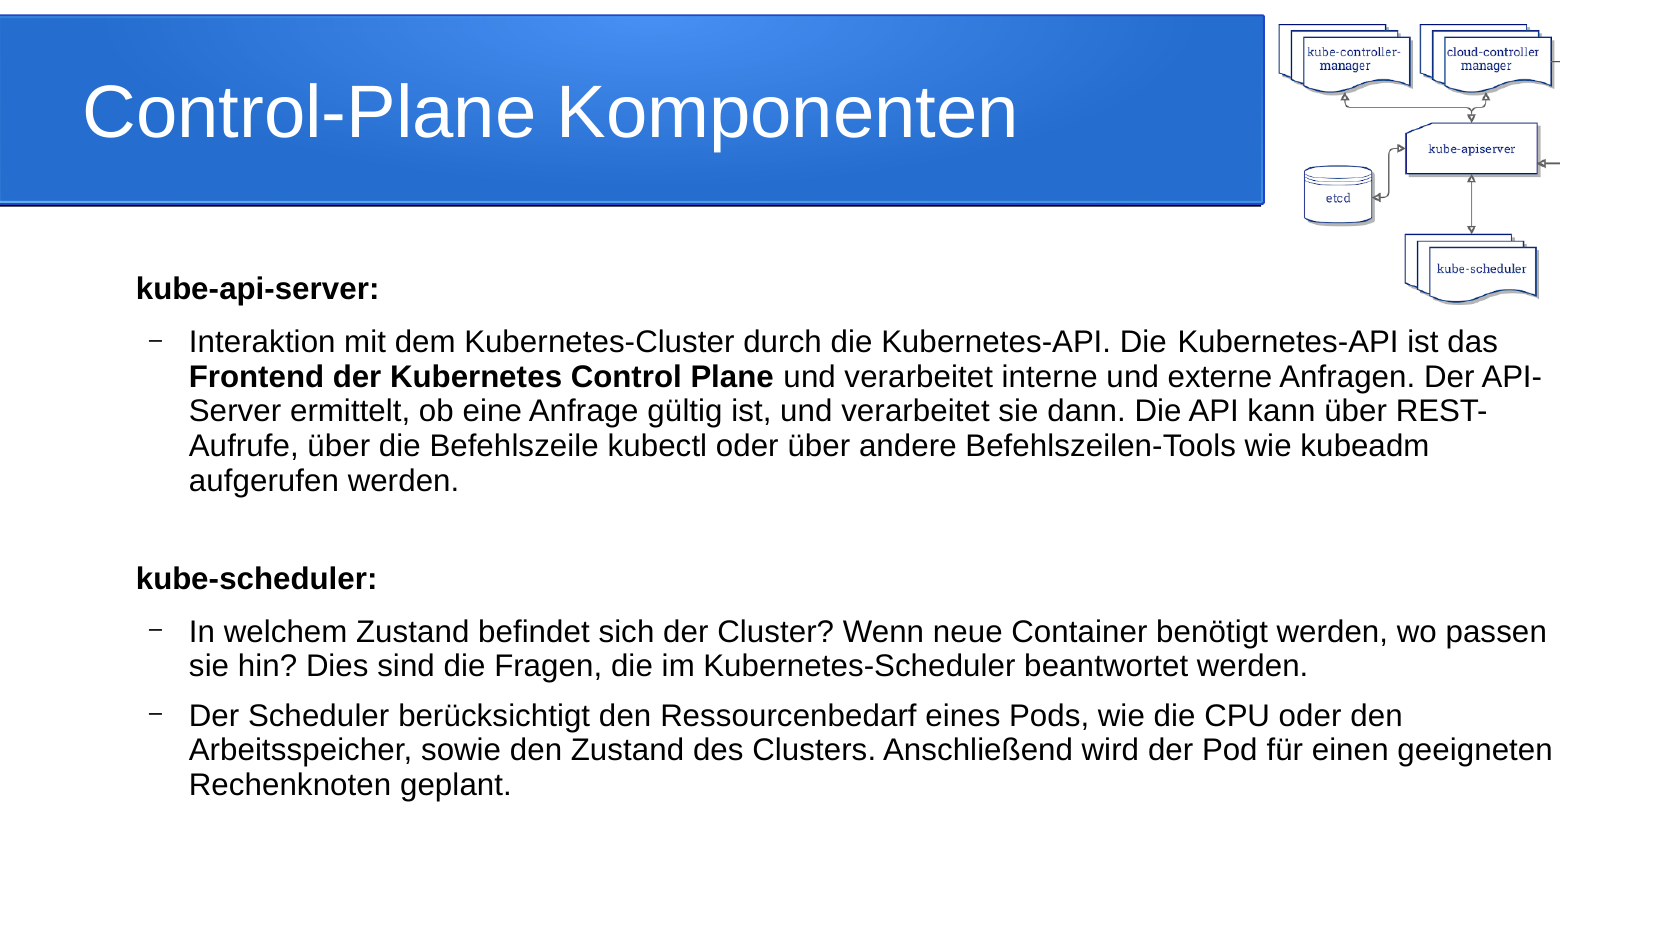

# Control-Plane Komponenten
kube-api-server:
Interaktion mit dem Kubernetes-Cluster durch die Kubernetes-API. Die Kubernetes-API ist das Frontend der Kubernetes Control Plane und verarbeitet interne und externe Anfragen. Der API-Server ermittelt, ob eine Anfrage gültig ist, und verarbeitet sie dann. Die API kann über REST-Aufrufe, über die Befehlszeile kubectl oder über andere Befehlszeilen-Tools wie kubeadm aufgerufen werden.
kube-scheduler:
In welchem Zustand befindet sich der Cluster? Wenn neue Container benötigt werden, wo passen sie hin? Dies sind die Fragen, die im Kubernetes-Scheduler beantwortet werden.
Der Scheduler berücksichtigt den Ressourcenbedarf eines Pods, wie die CPU oder den Arbeitsspeicher, sowie den Zustand des Clusters. Anschließend wird der Pod für einen geeigneten Rechenknoten geplant.